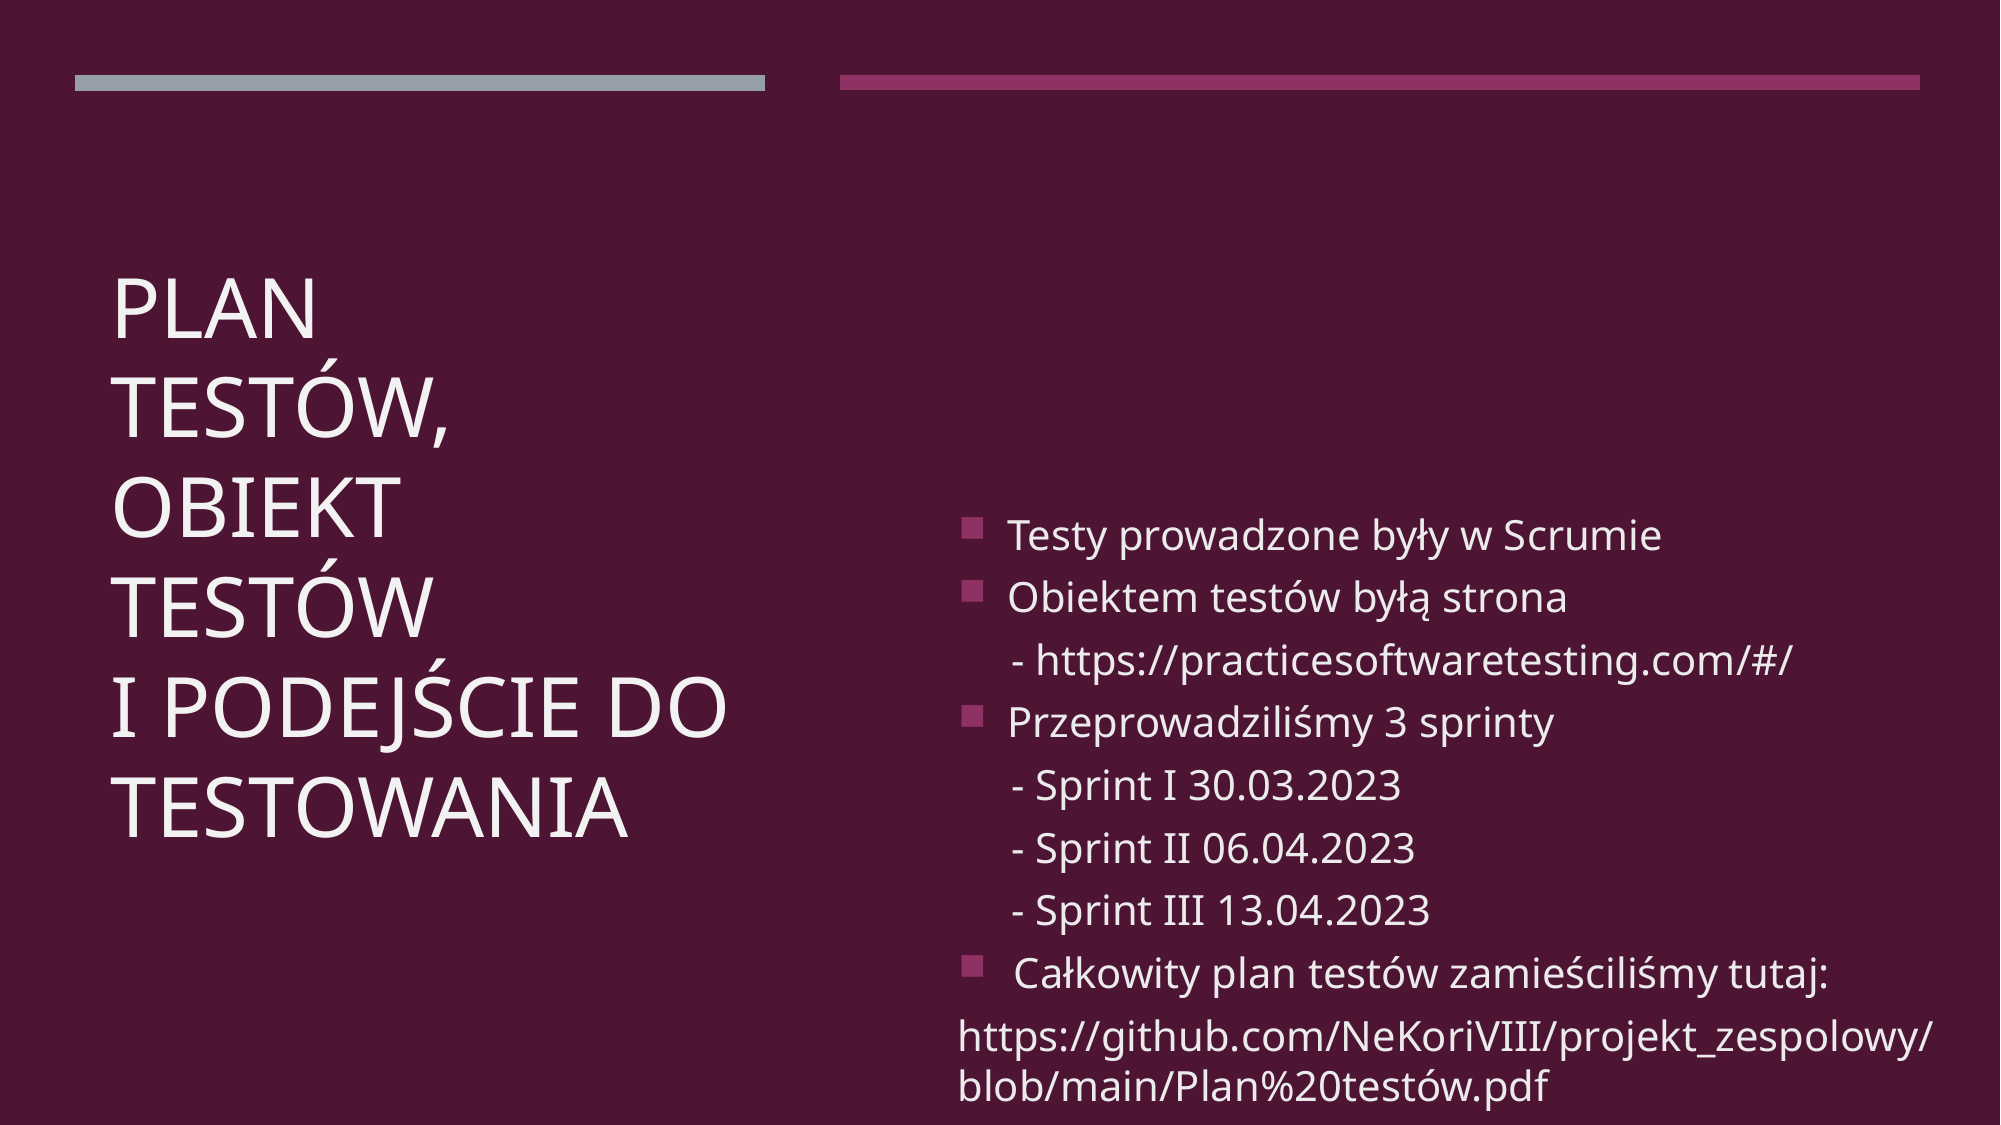

# Plan  Testów, obiekt testów I podejście do testowania
Testy prowadzone były w Scrumie
Obiektem testów byłą strona
     - https://practicesoftwaretesting.com/#/
Przeprowadziliśmy 3 sprinty
     - Sprint I 30.03.2023
     - Sprint II 06.04.2023
     - Sprint III 13.04.2023
Całkowity plan testów zamieściliśmy tutaj:
https://github.com/NeKoriVIII/projekt_zespolowy/blob/main/Plan%20testów.pdf